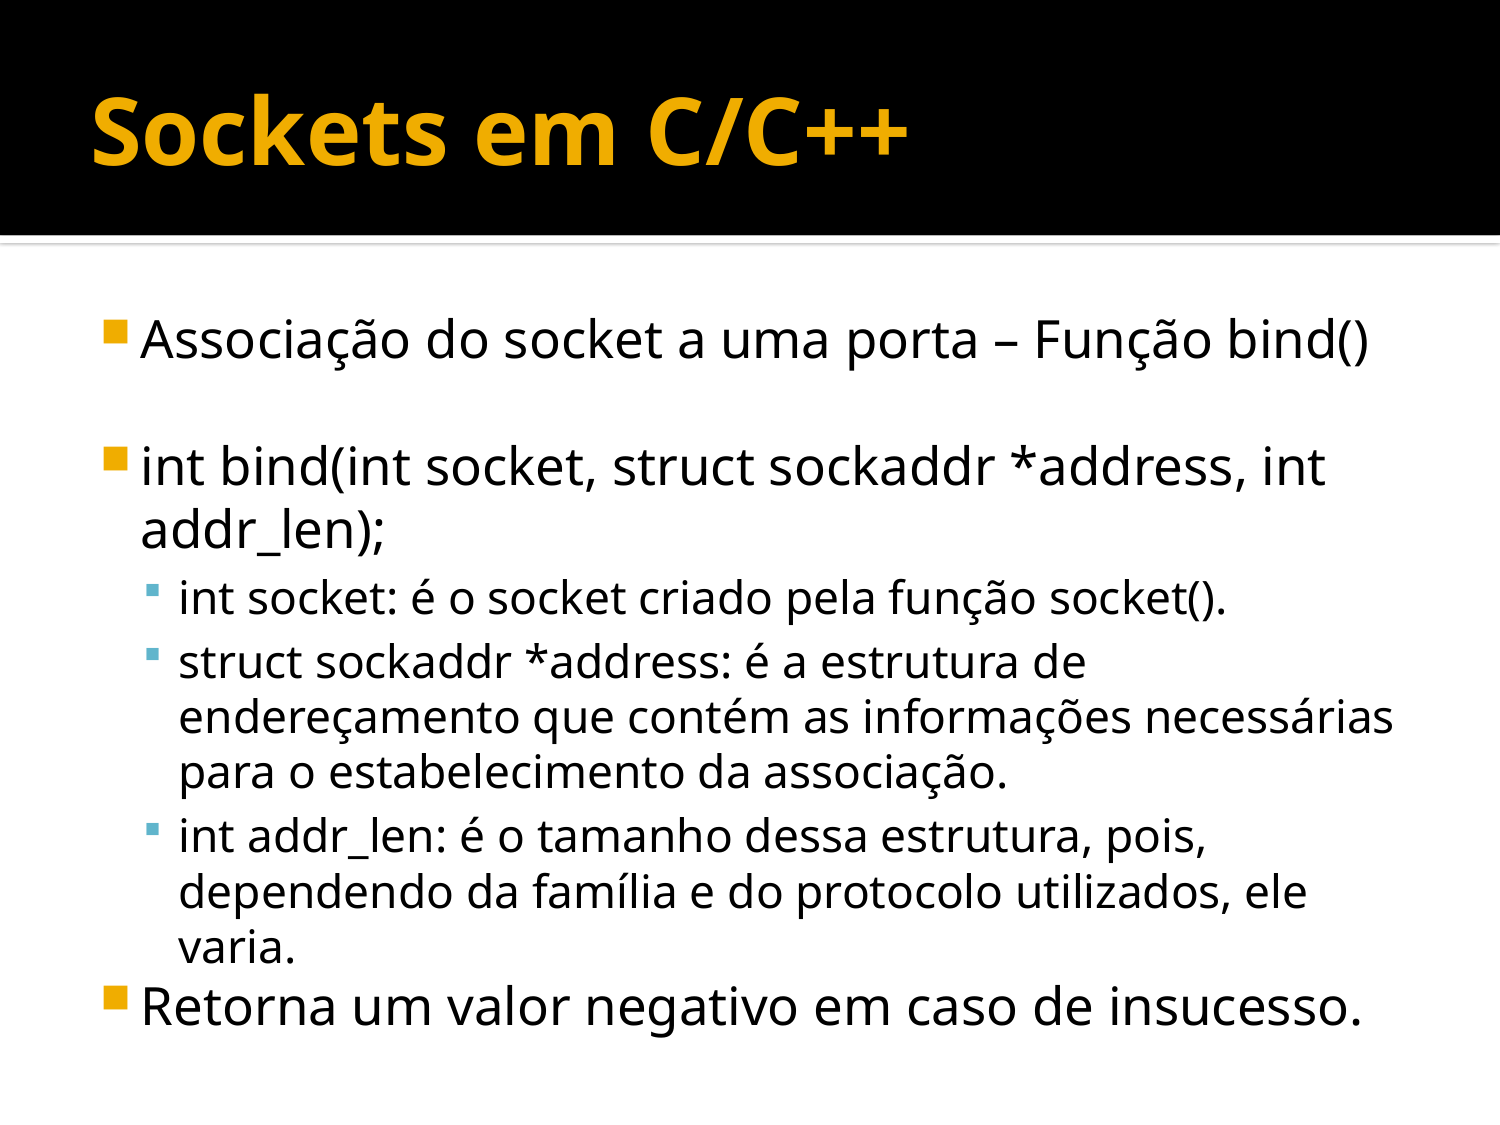

# Sockets em C/C++
Associação do socket a uma porta – Função bind()
int bind(int socket, struct sockaddr *address, int addr_len);
int socket: é o socket criado pela função socket().
struct sockaddr *address: é a estrutura de endereçamento que contém as informações necessárias para o estabelecimento da associação.
int addr_len: é o tamanho dessa estrutura, pois, dependendo da família e do protocolo utilizados, ele varia.
Retorna um valor negativo em caso de insucesso.